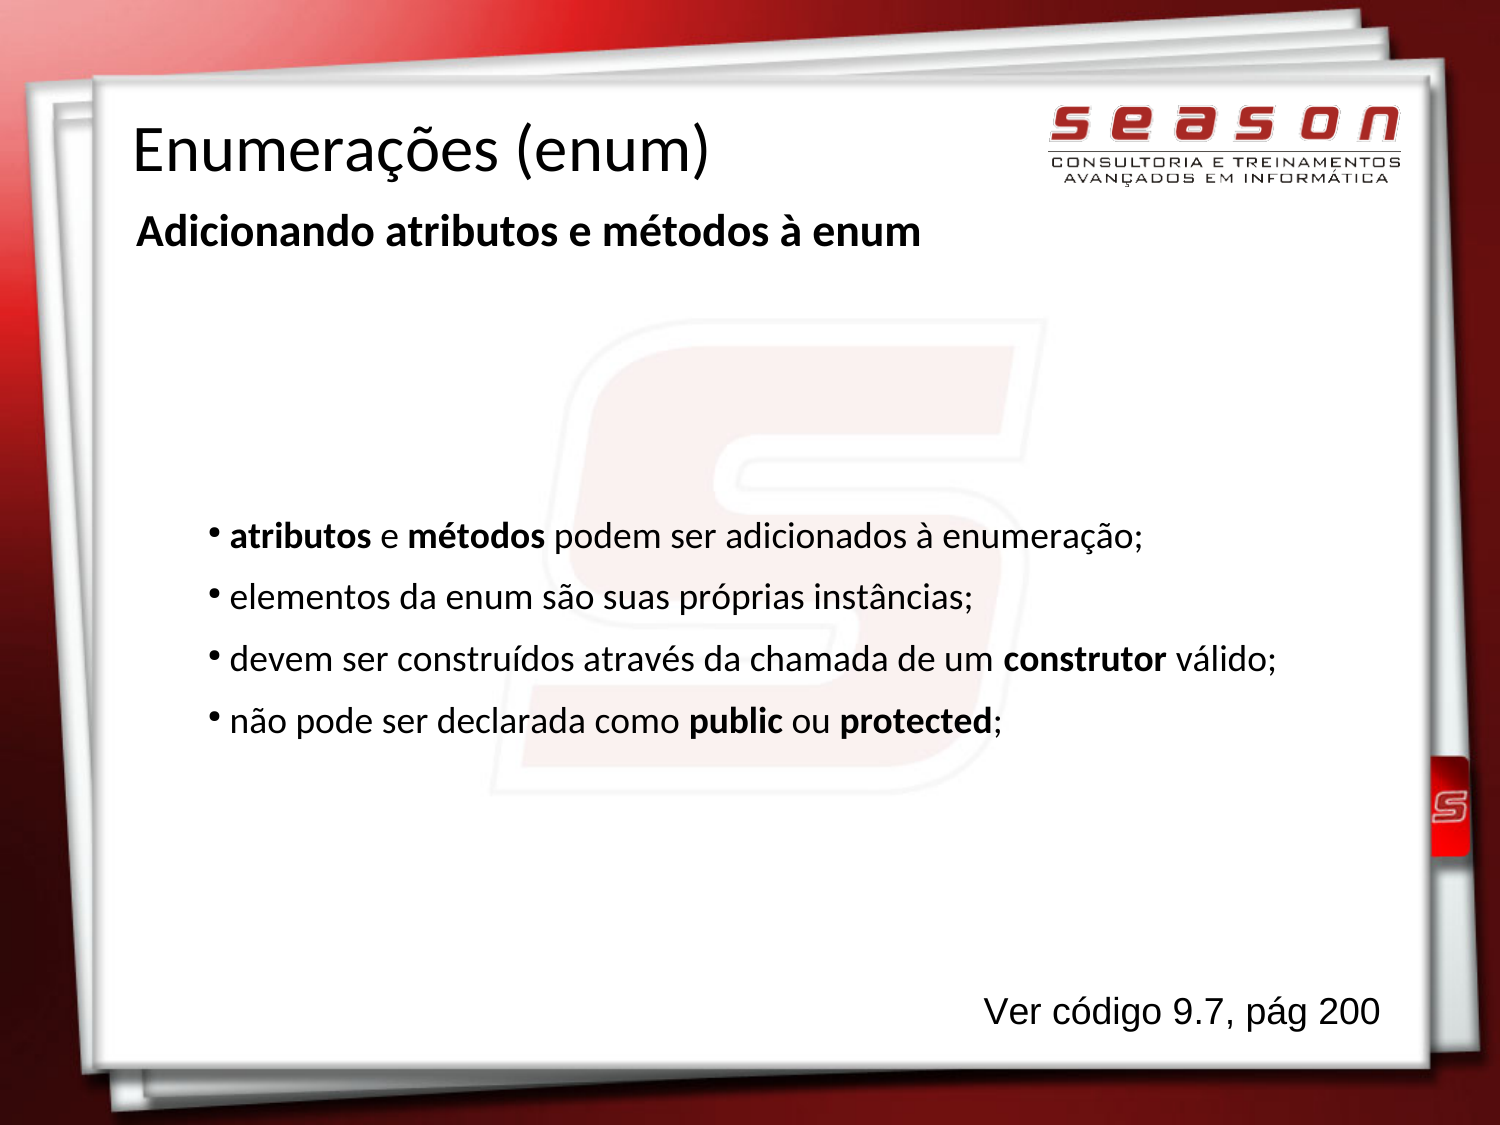

# Enumerações (enum)
Adicionando atributos e métodos à enum
 atributos e métodos podem ser adicionados à enumeração;
 elementos da enum são suas próprias instâncias;
 devem ser construídos através da chamada de um construtor válido;
 não pode ser declarada como public ou protected;
Ver código 9.7, pág 200